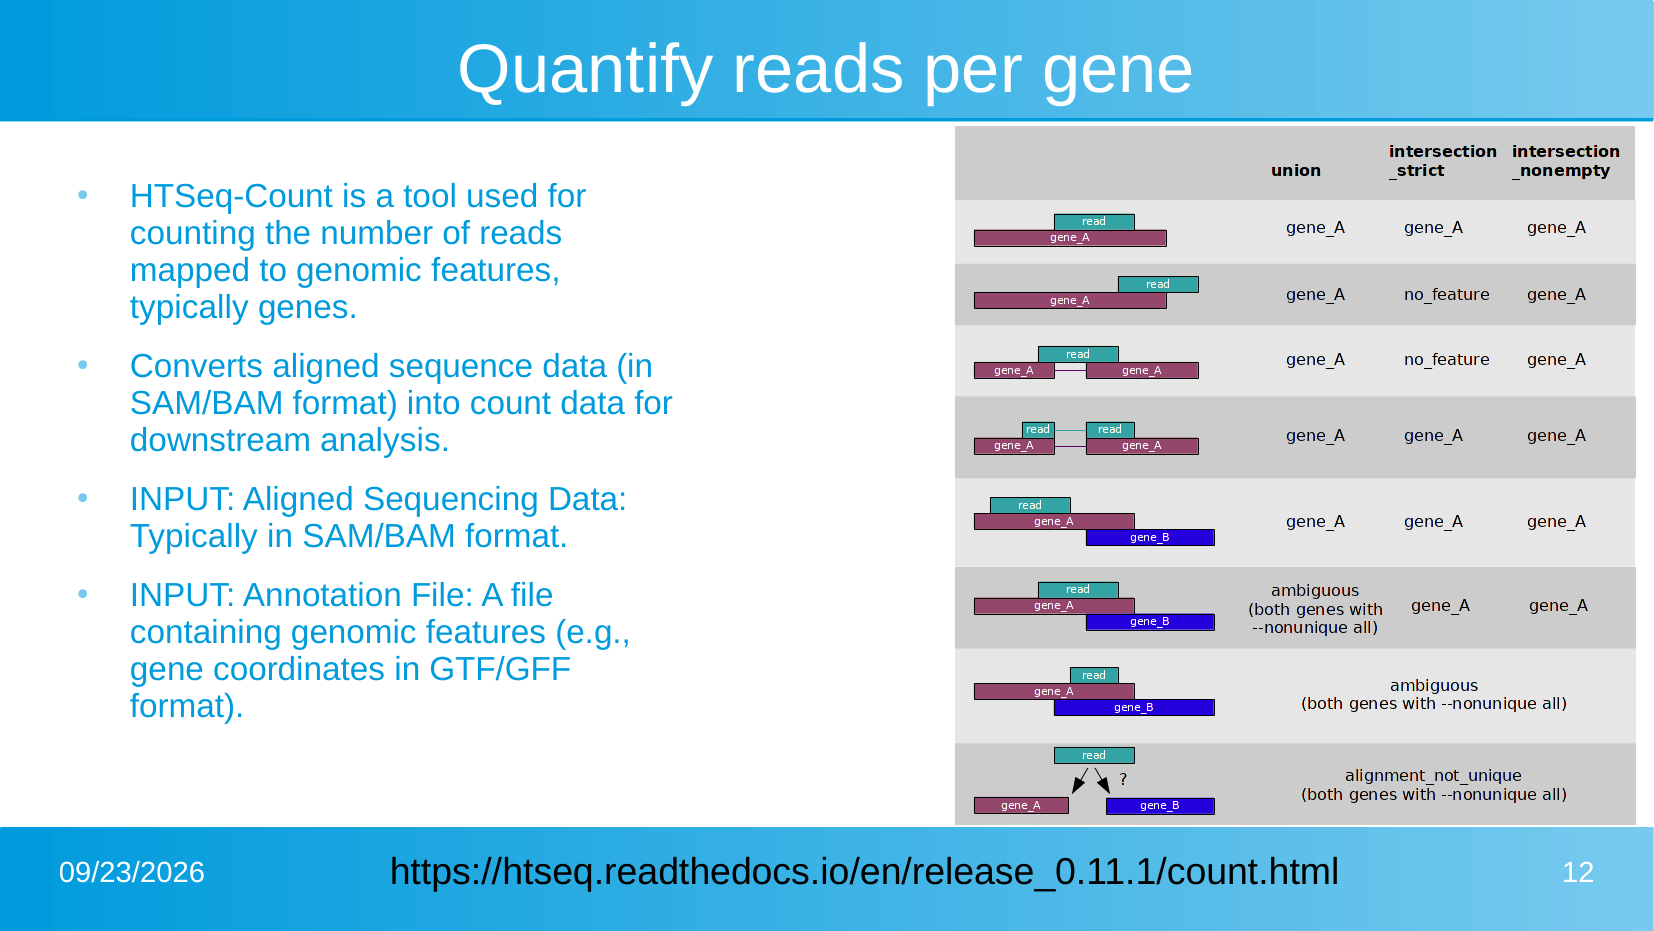

# Quantify reads per gene
HTSeq-Count is a tool used for counting the number of reads mapped to genomic features, typically genes.
Converts aligned sequence data (in SAM/BAM format) into count data for downstream analysis.
INPUT: Aligned Sequencing Data: Typically in SAM/BAM format.
INPUT: Annotation File: A file containing genomic features (e.g., gene coordinates in GTF/GFF format).
https://htseq.readthedocs.io/en/release_0.11.1/count.html
12